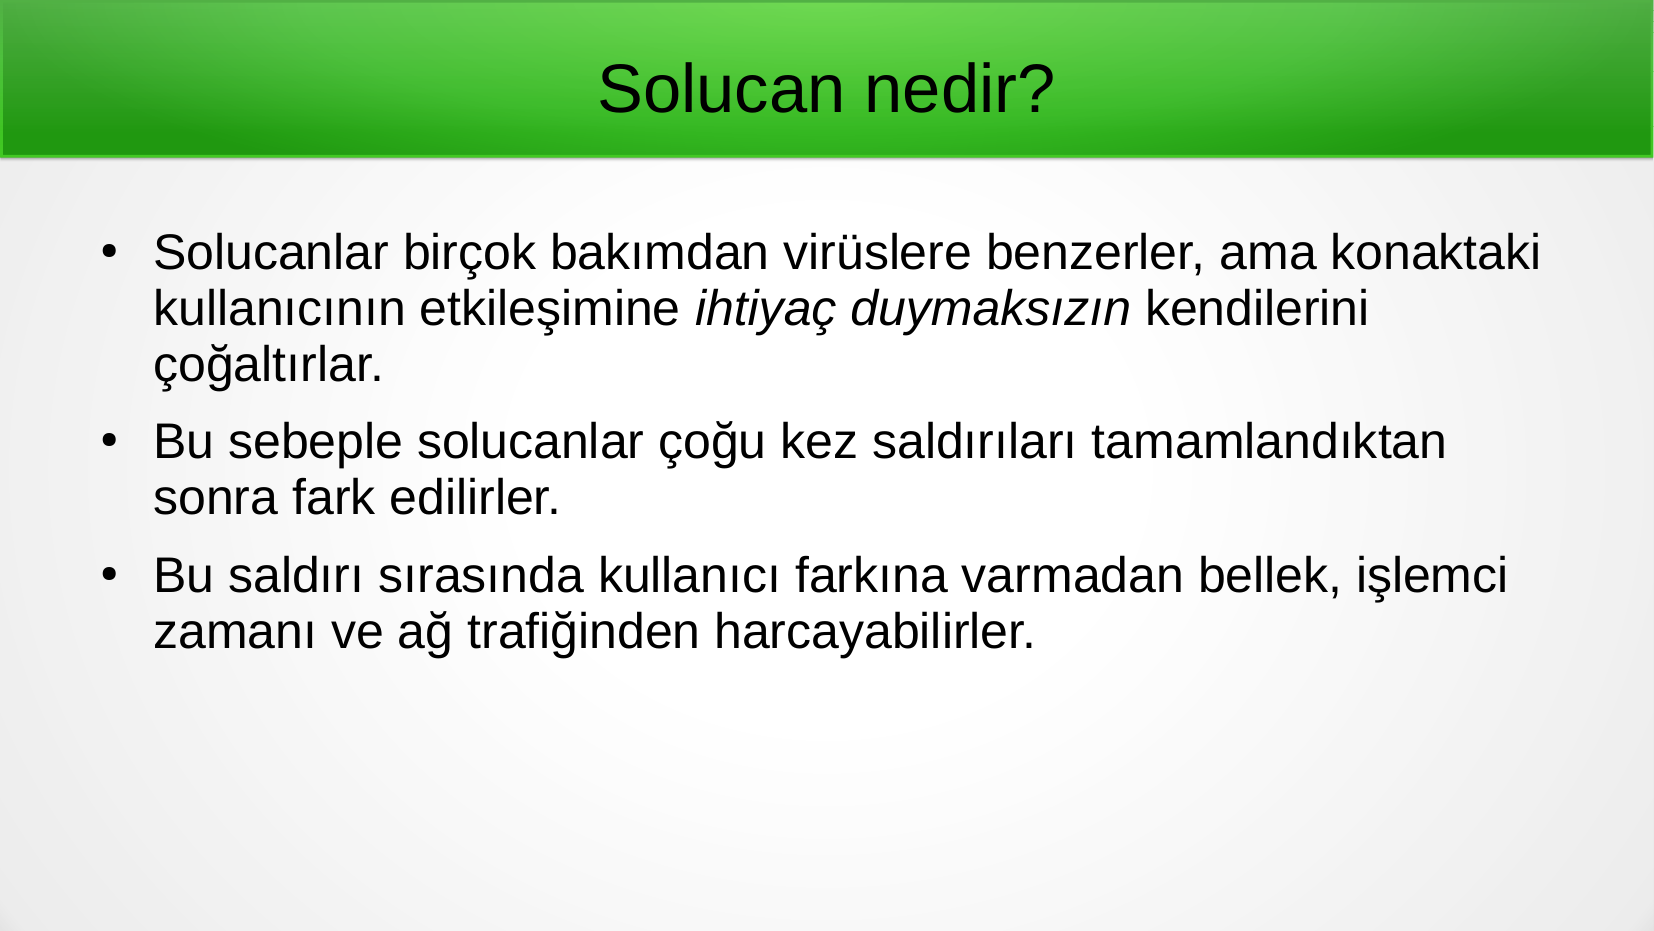

# Solucan nedir?
Solucanlar birçok bakımdan virüslere benzerler, ama konaktaki kullanıcının etkileşimine ihtiyaç duymaksızın kendilerini çoğaltırlar.
Bu sebeple solucanlar çoğu kez saldırıları tamamlandıktan sonra fark edilirler.
Bu saldırı sırasında kullanıcı farkına varmadan bellek, işlemci zamanı ve ağ trafiğinden harcayabilirler.